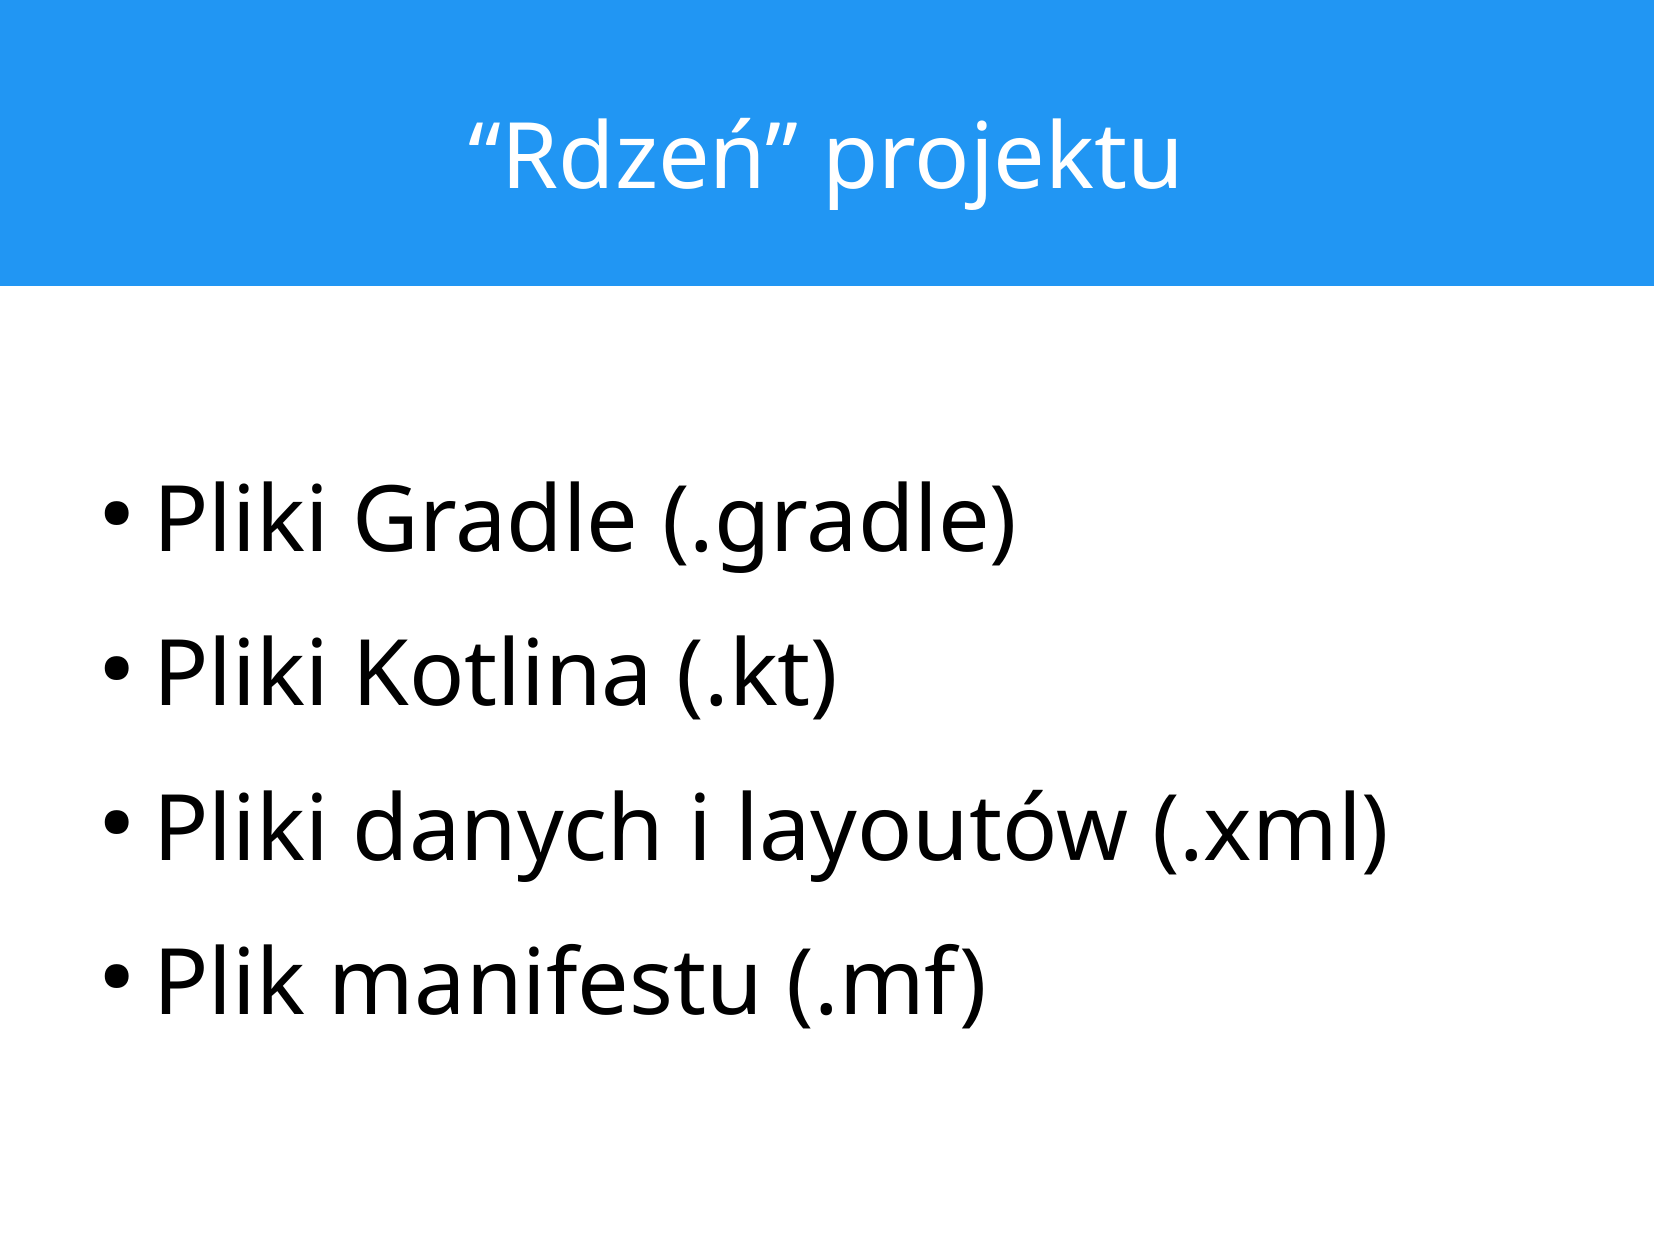

# “Rdzeń” projektu
Pliki Gradle (.gradle)
Pliki Kotlina (.kt)
Pliki danych i layoutów (.xml)
Plik manifestu (.mf)